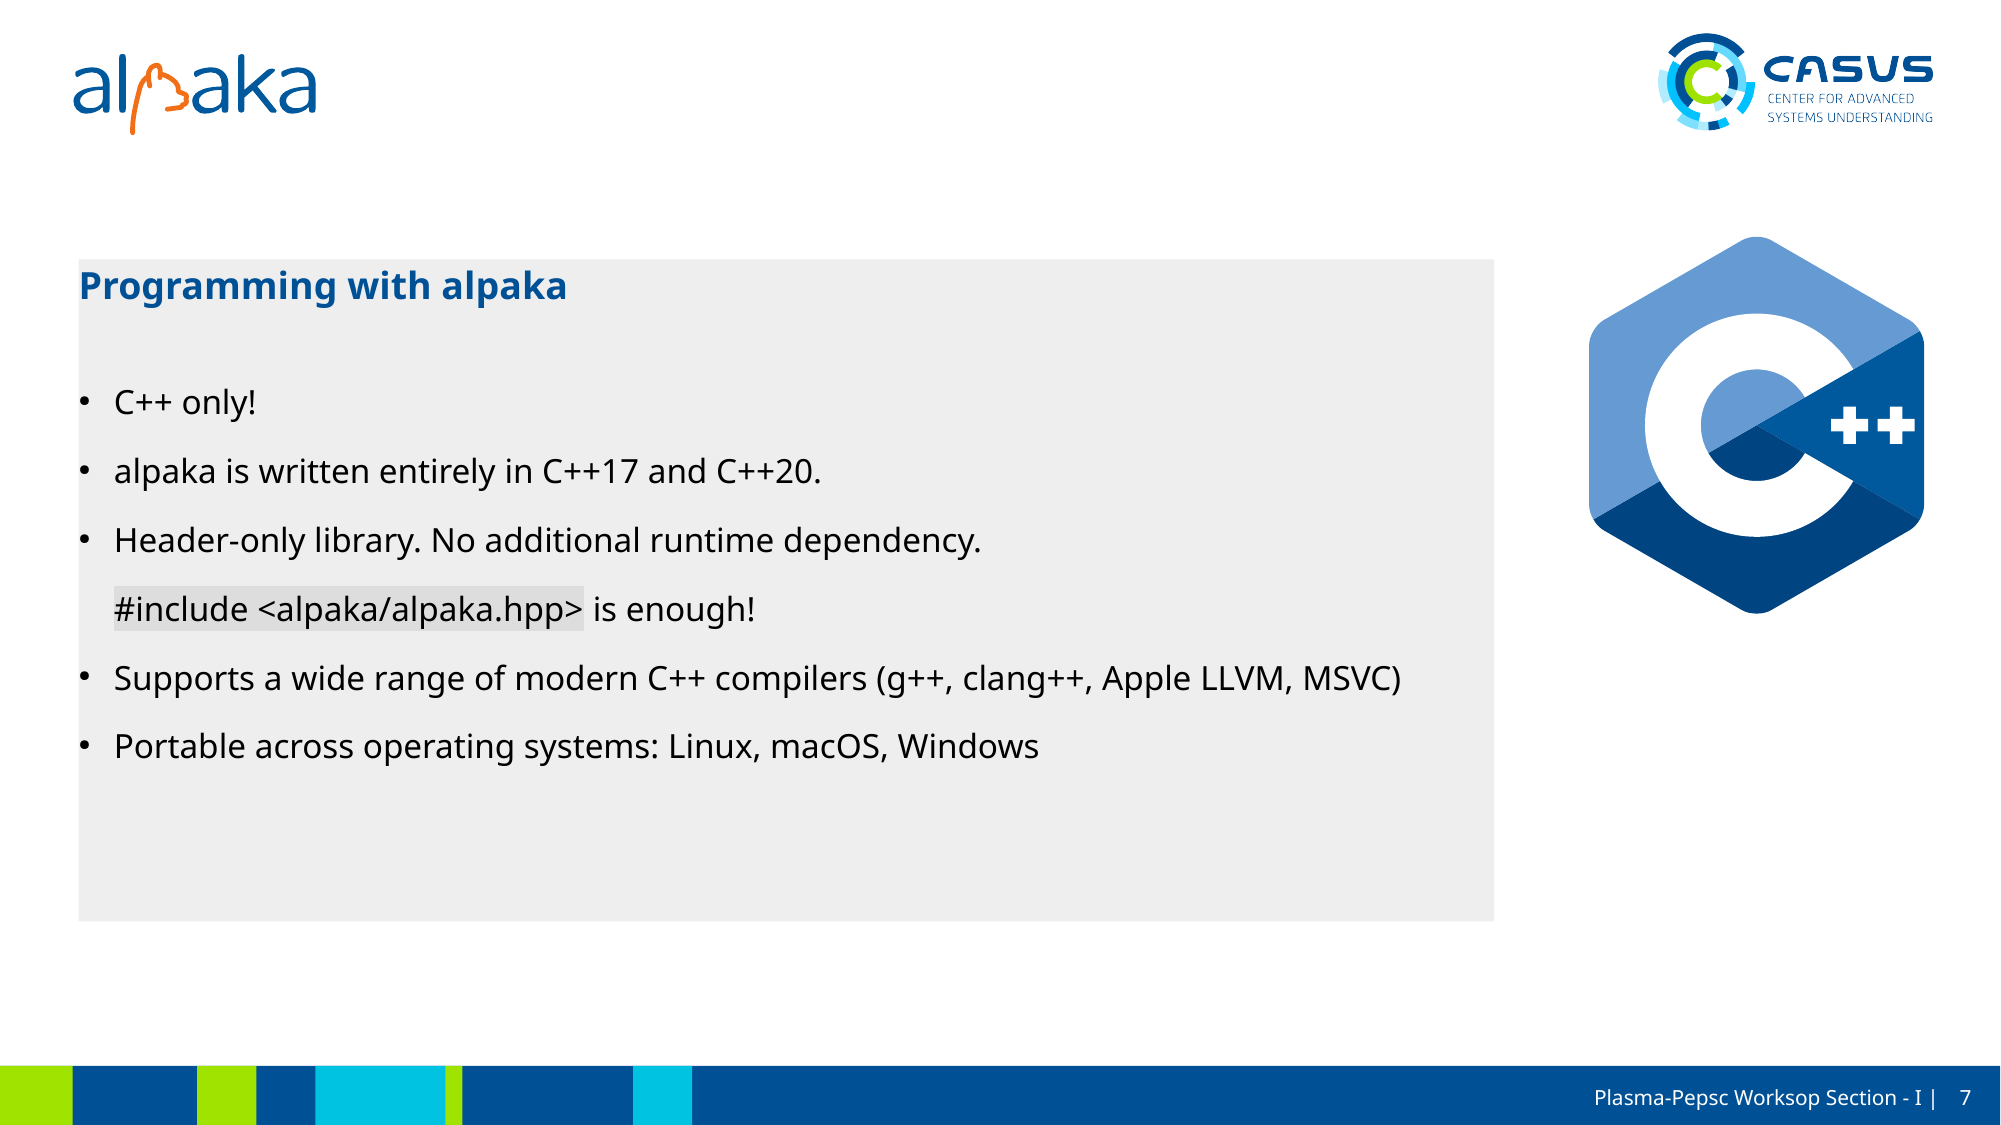

# Programming with alpaka
C++ only!
alpaka is written entirely in C++17 and C++20.
Header-only library. No additional runtime dependency.
#include <alpaka/alpaka.hpp> is enough!
Supports a wide range of modern C++ compilers (g++, clang++, Apple LLVM, MSVC)
Portable across operating systems: Linux, macOS, Windows
Plasma-Pepsc Worksop Section - I
7